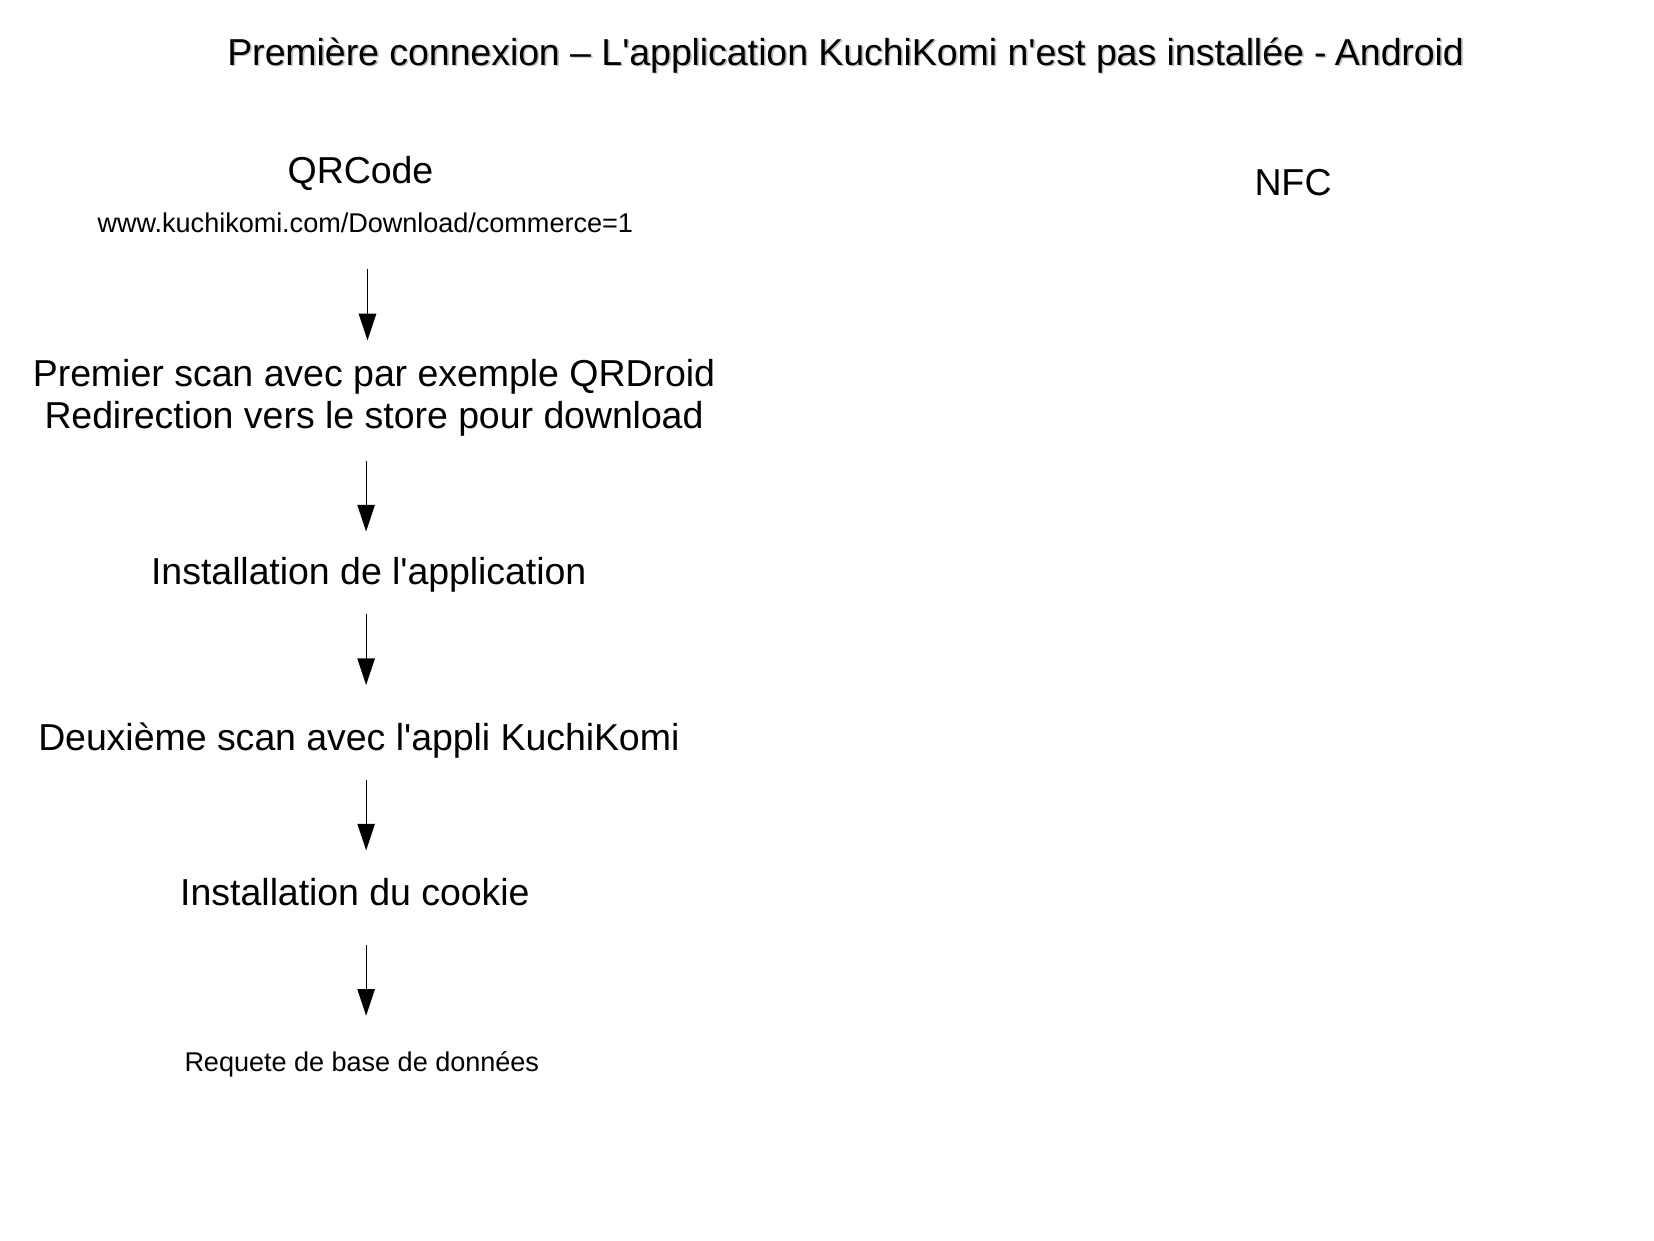

Première connexion – L'application KuchiKomi n'est pas installée - Android
QRCode
NFC
www.kuchikomi.com/Download/commerce=1
Premier scan avec par exemple QRDroid
Redirection vers le store pour download
Installation de l'application
Deuxième scan avec l'appli KuchiKomi
Installation du cookie
Requete de base de données